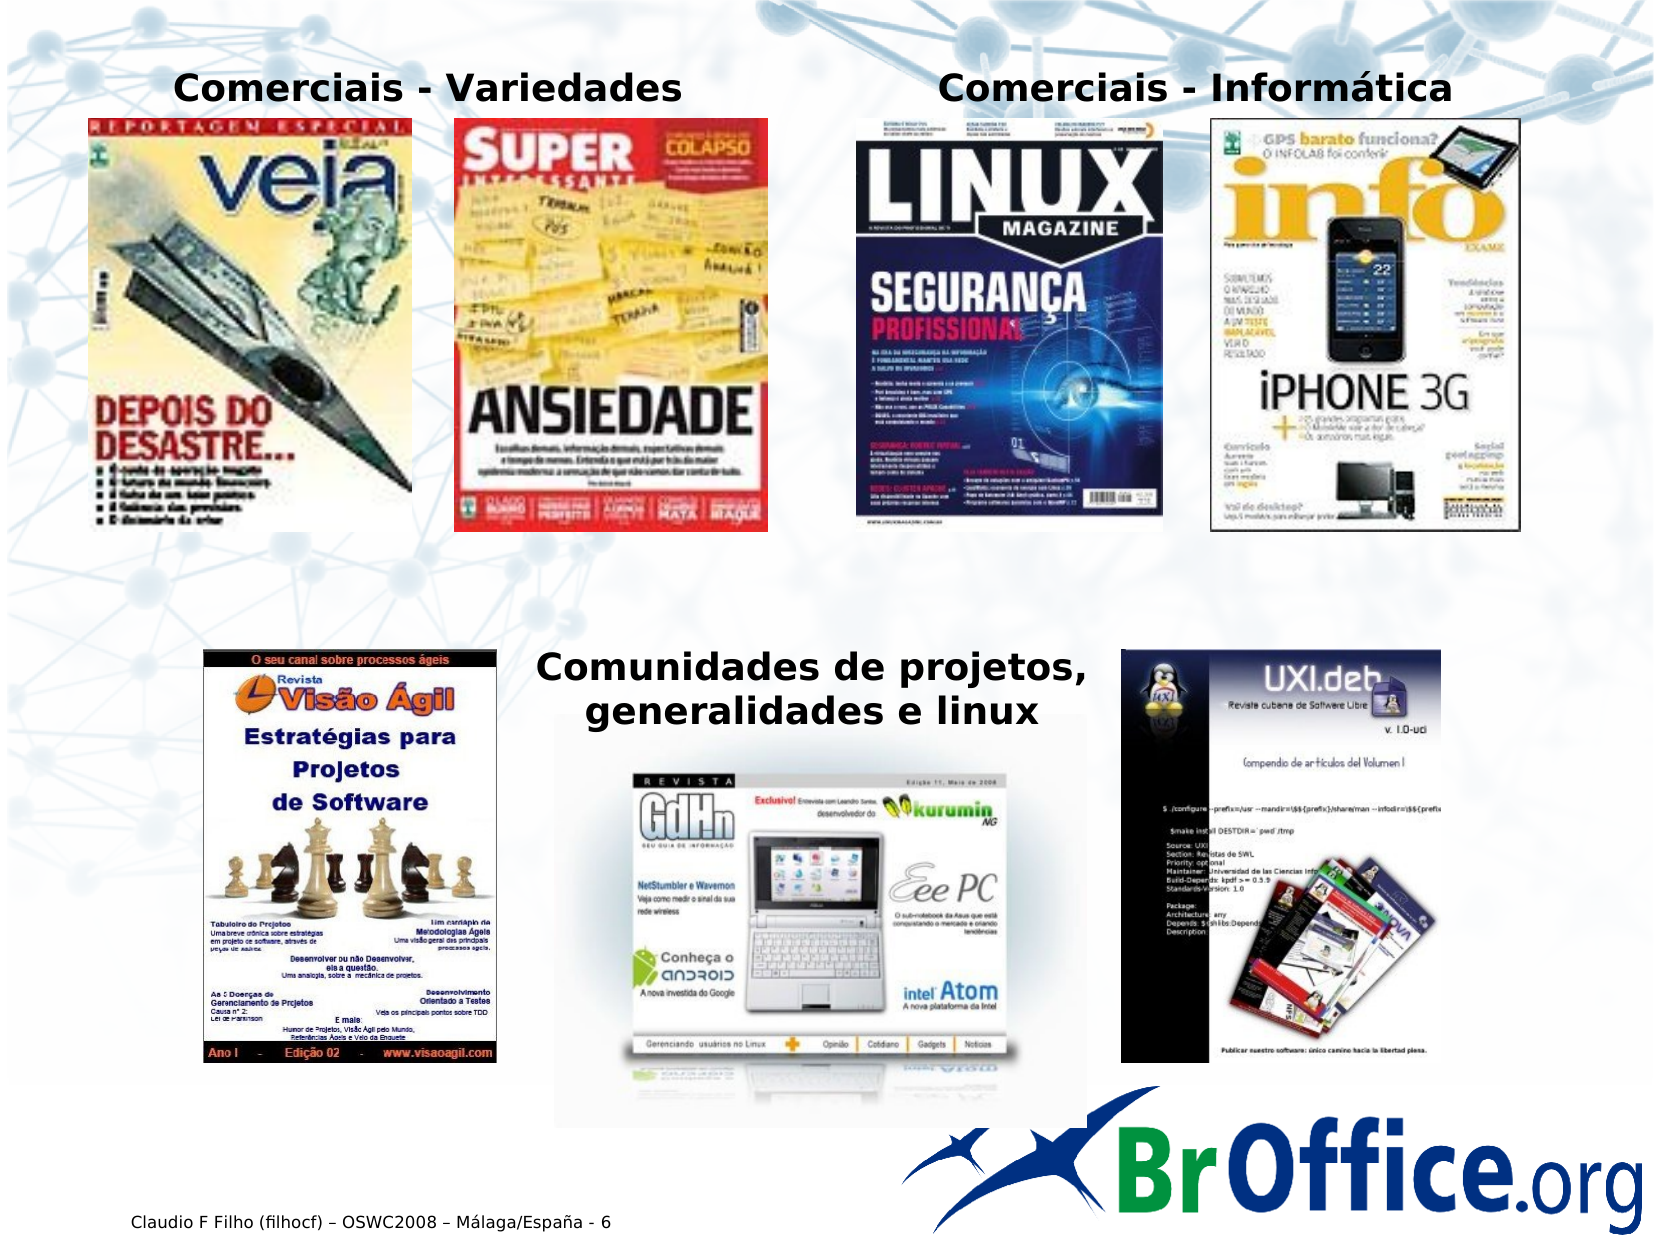

Comerciais - Variedades
Comerciais - Informática
Comunidades de projetos, generalidades e linux